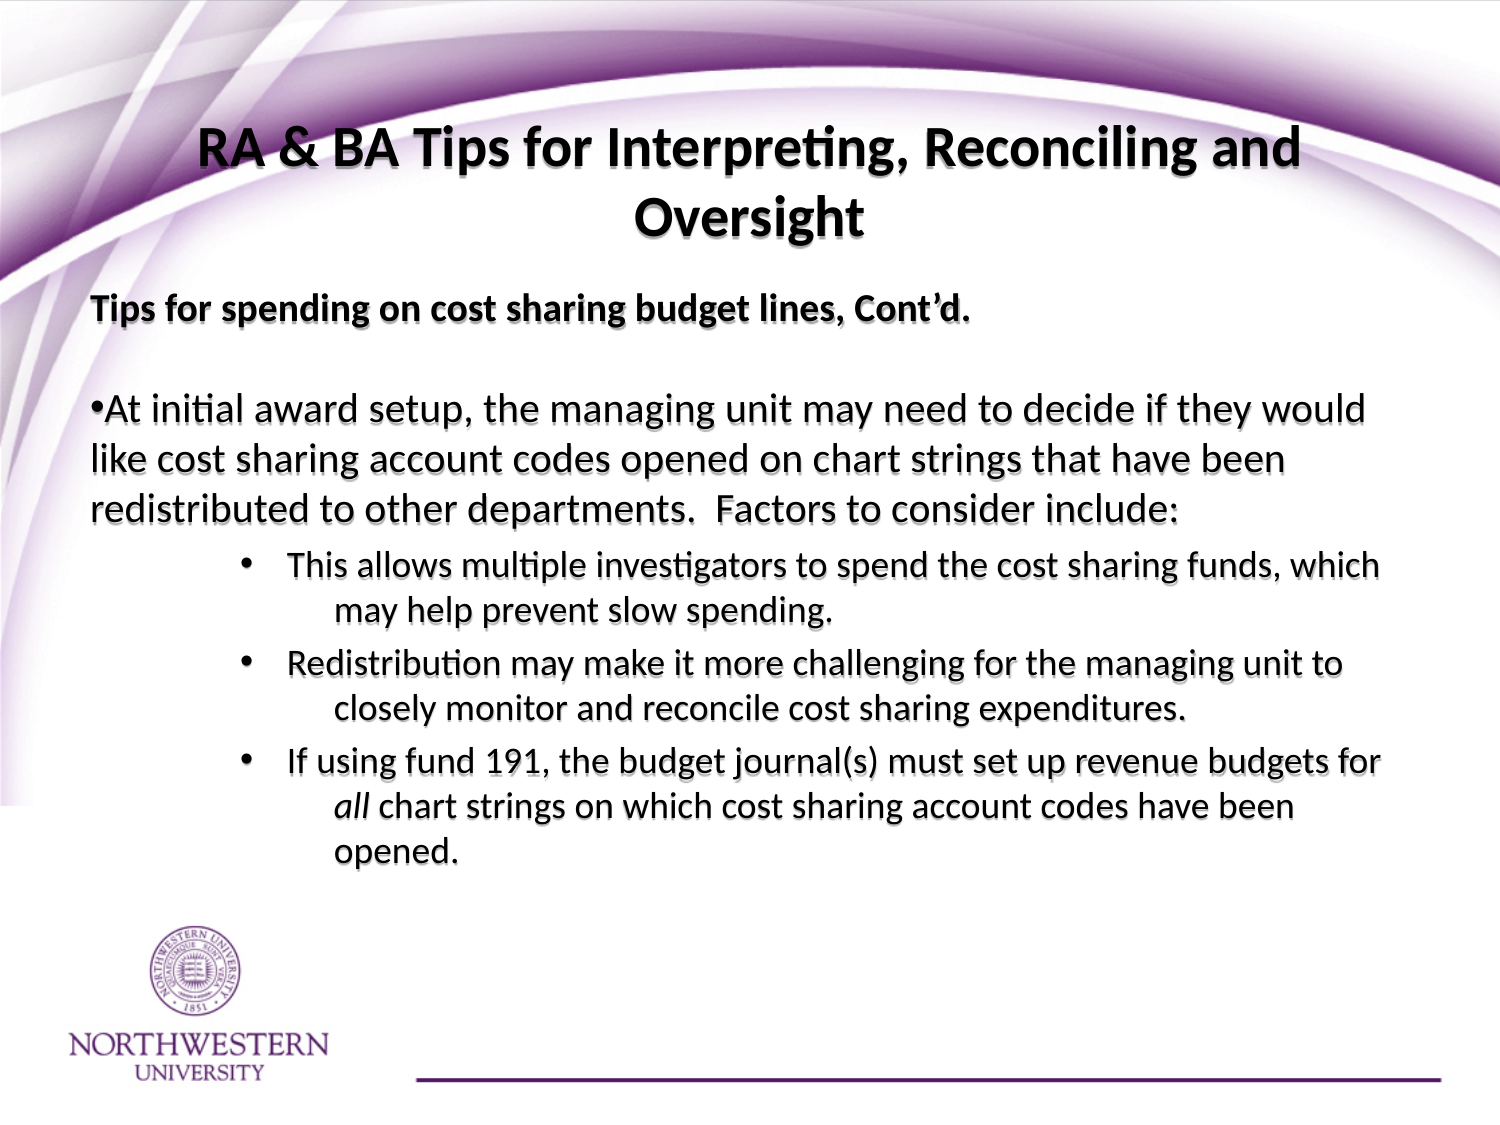

# RA & BA Tips for Interpreting, Reconciling and Oversight
Tips for spending on cost sharing budget lines, Cont’d.
At initial award setup, the managing unit may need to decide if they would like cost sharing account codes opened on chart strings that have been redistributed to other departments. Factors to consider include:
This allows multiple investigators to spend the cost sharing funds, which may help prevent slow spending.
Redistribution may make it more challenging for the managing unit to closely monitor and reconcile cost sharing expenditures.
If using fund 191, the budget journal(s) must set up revenue budgets for all chart strings on which cost sharing account codes have been opened.